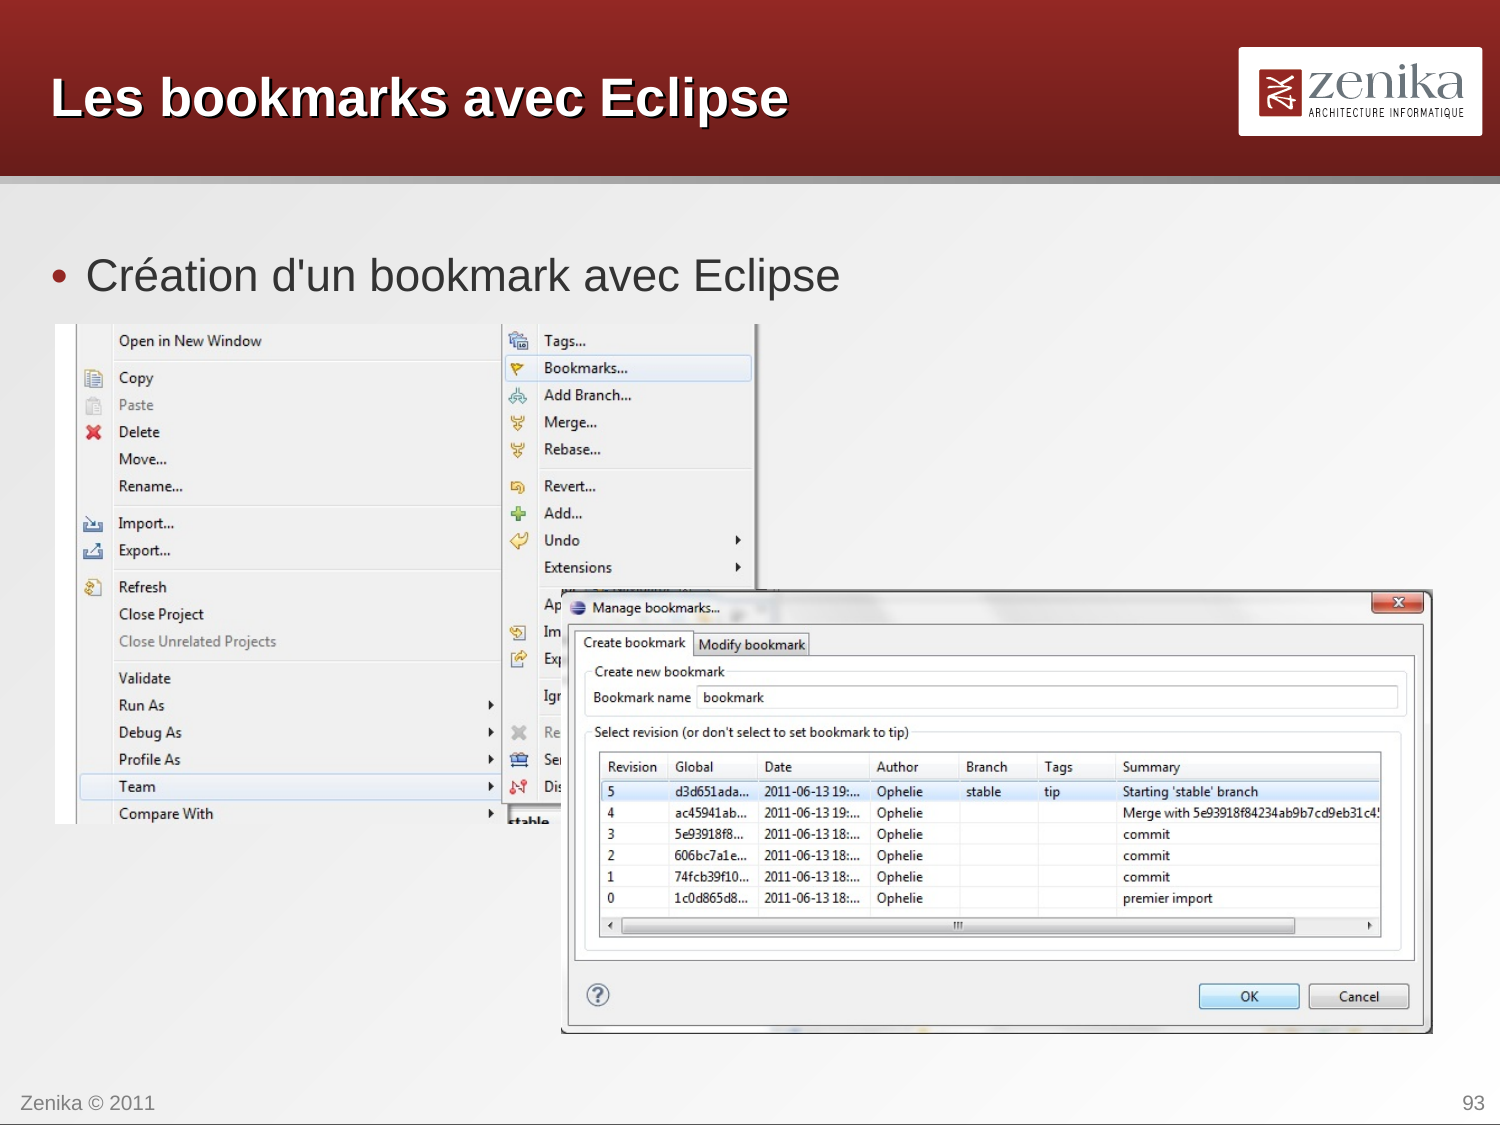

# Les bookmarks avec Eclipse
Création d'un bookmark avec Eclipse